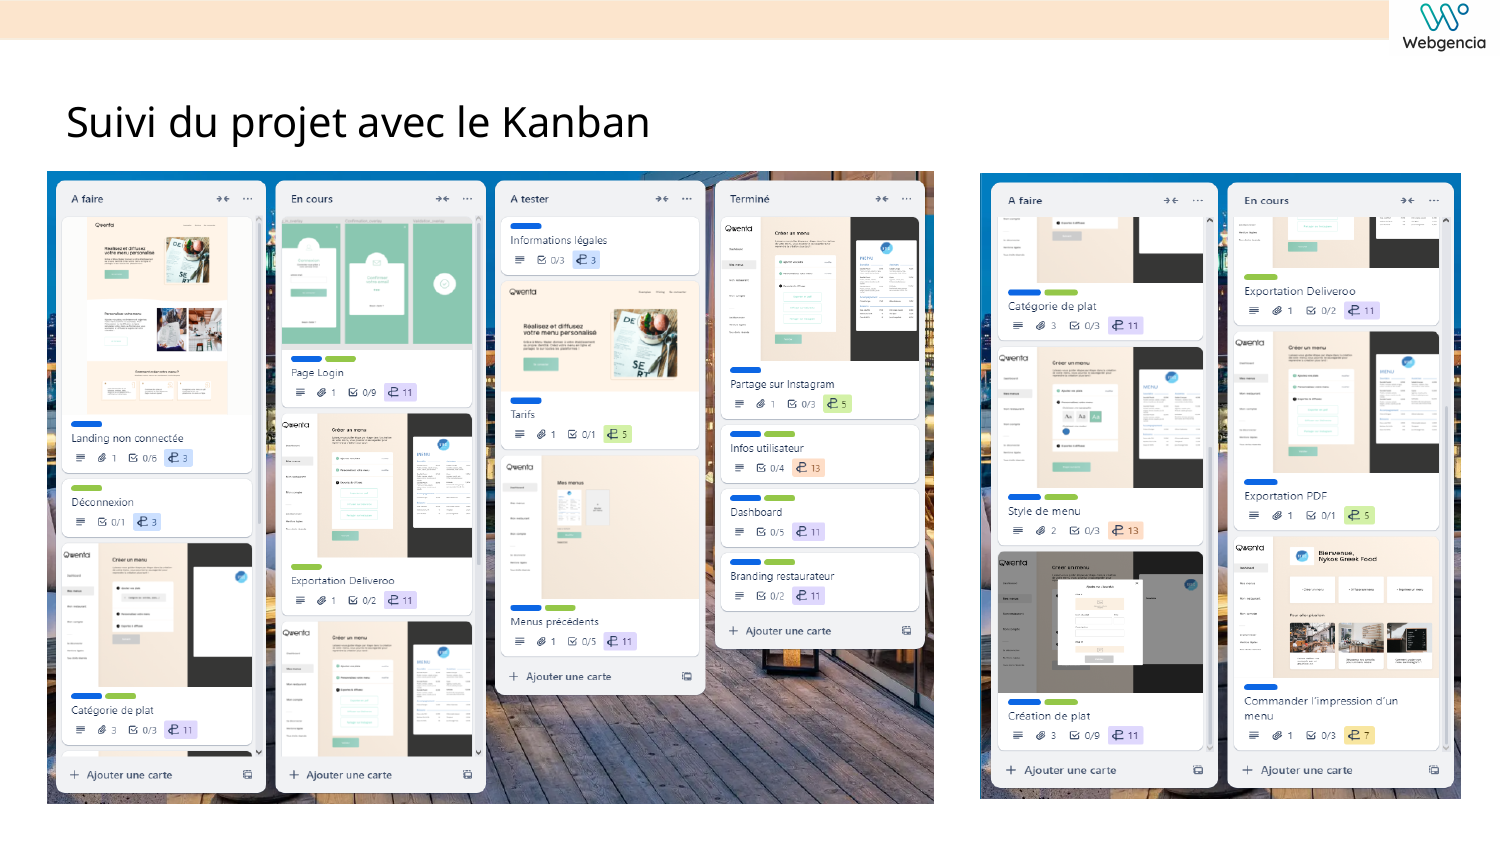

# Suivi du projet avec le Kanban